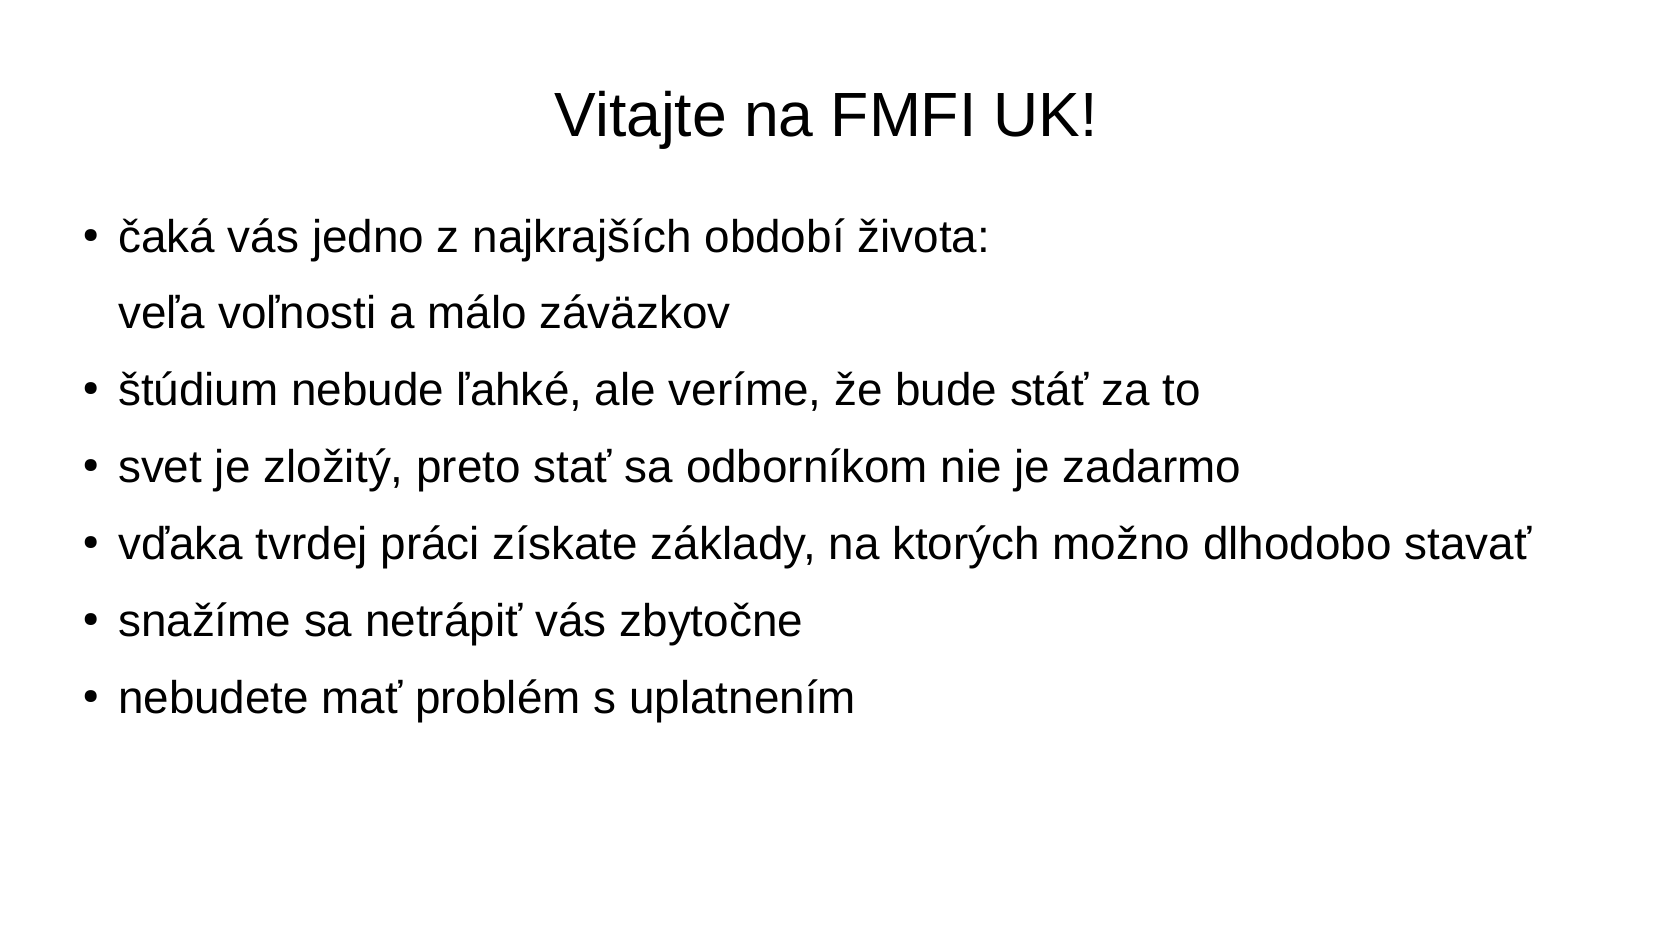

# Vitajte na FMFI UK!
čaká vás jedno z najkrajších období života:
veľa voľnosti a málo záväzkov
štúdium nebude ľahké, ale veríme, že bude stáť za to
svet je zložitý, preto stať sa odborníkom nie je zadarmo
vďaka tvrdej práci získate základy, na ktorých možno dlhodobo stavať
snažíme sa netrápiť vás zbytočne
nebudete mať problém s uplatnením